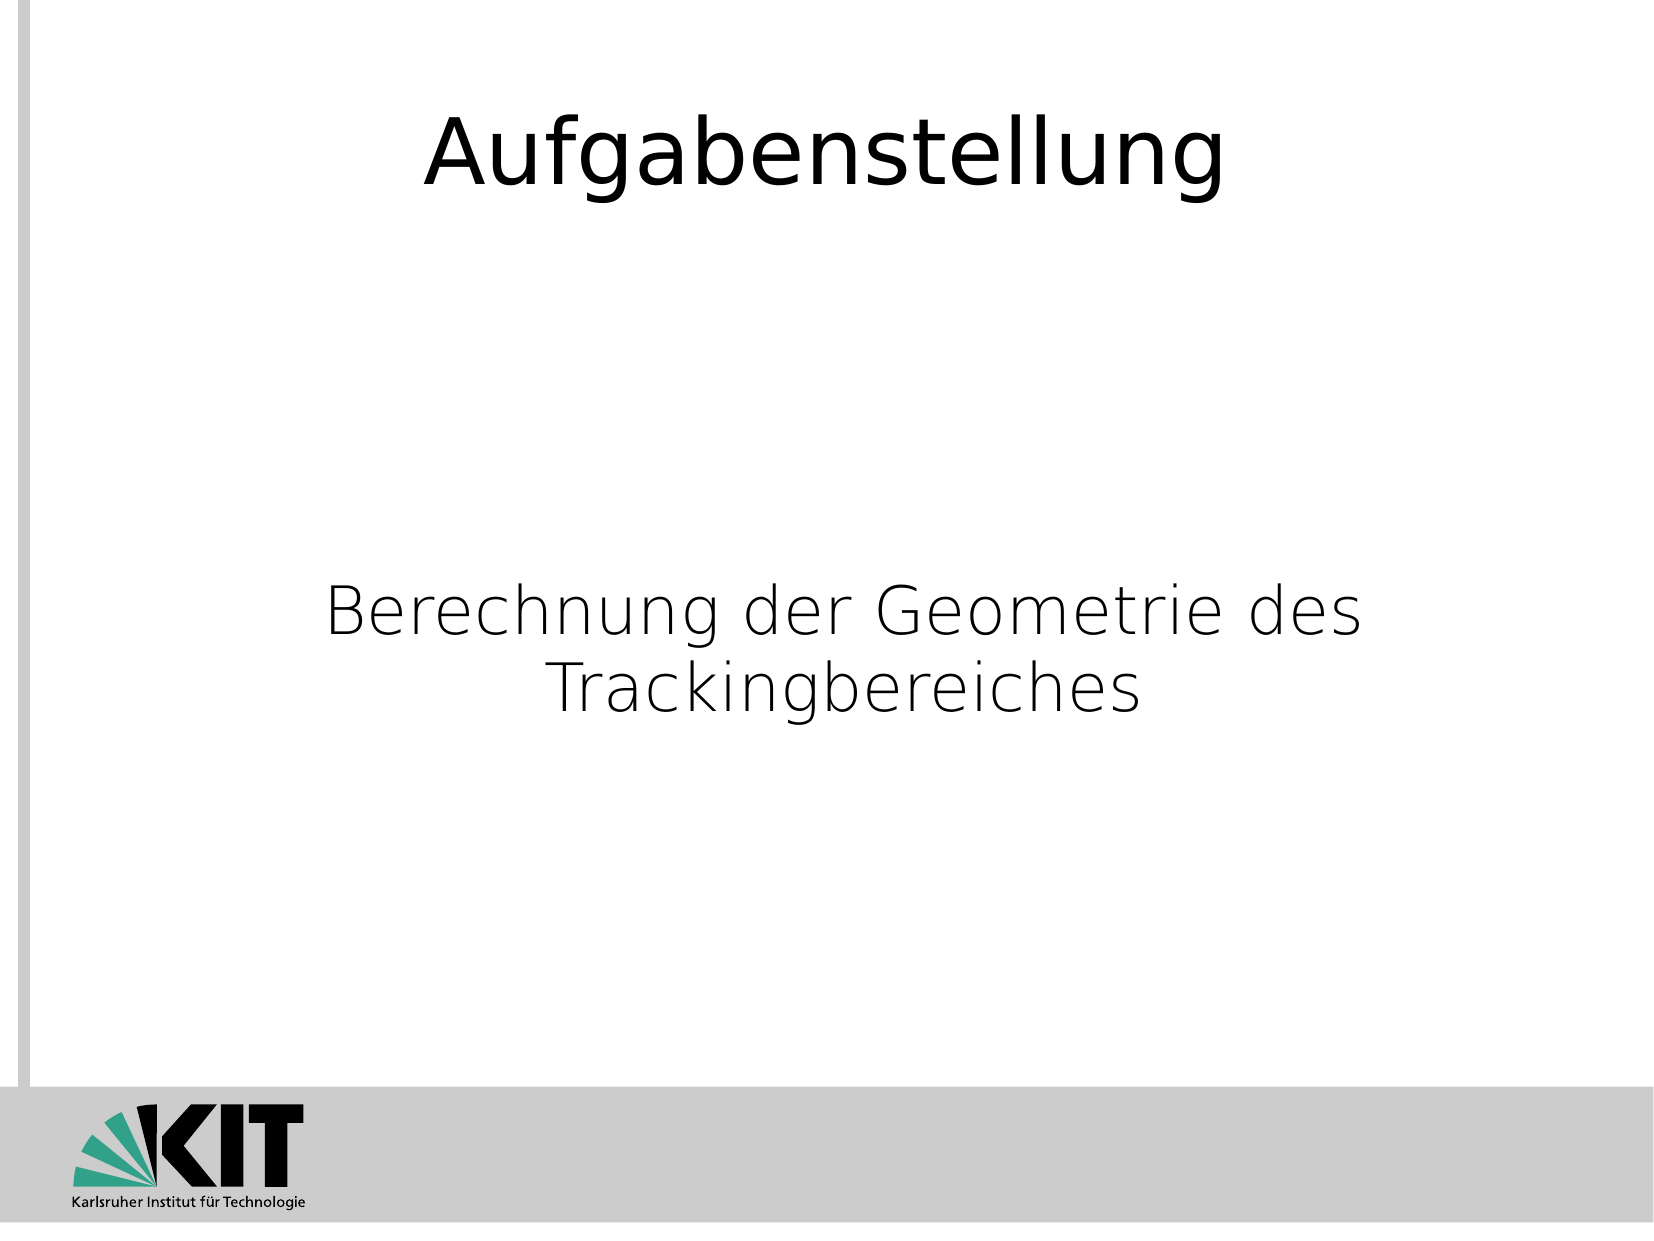

# Aufgabenstellung
Berechnung der Geometrie des Trackingbereiches